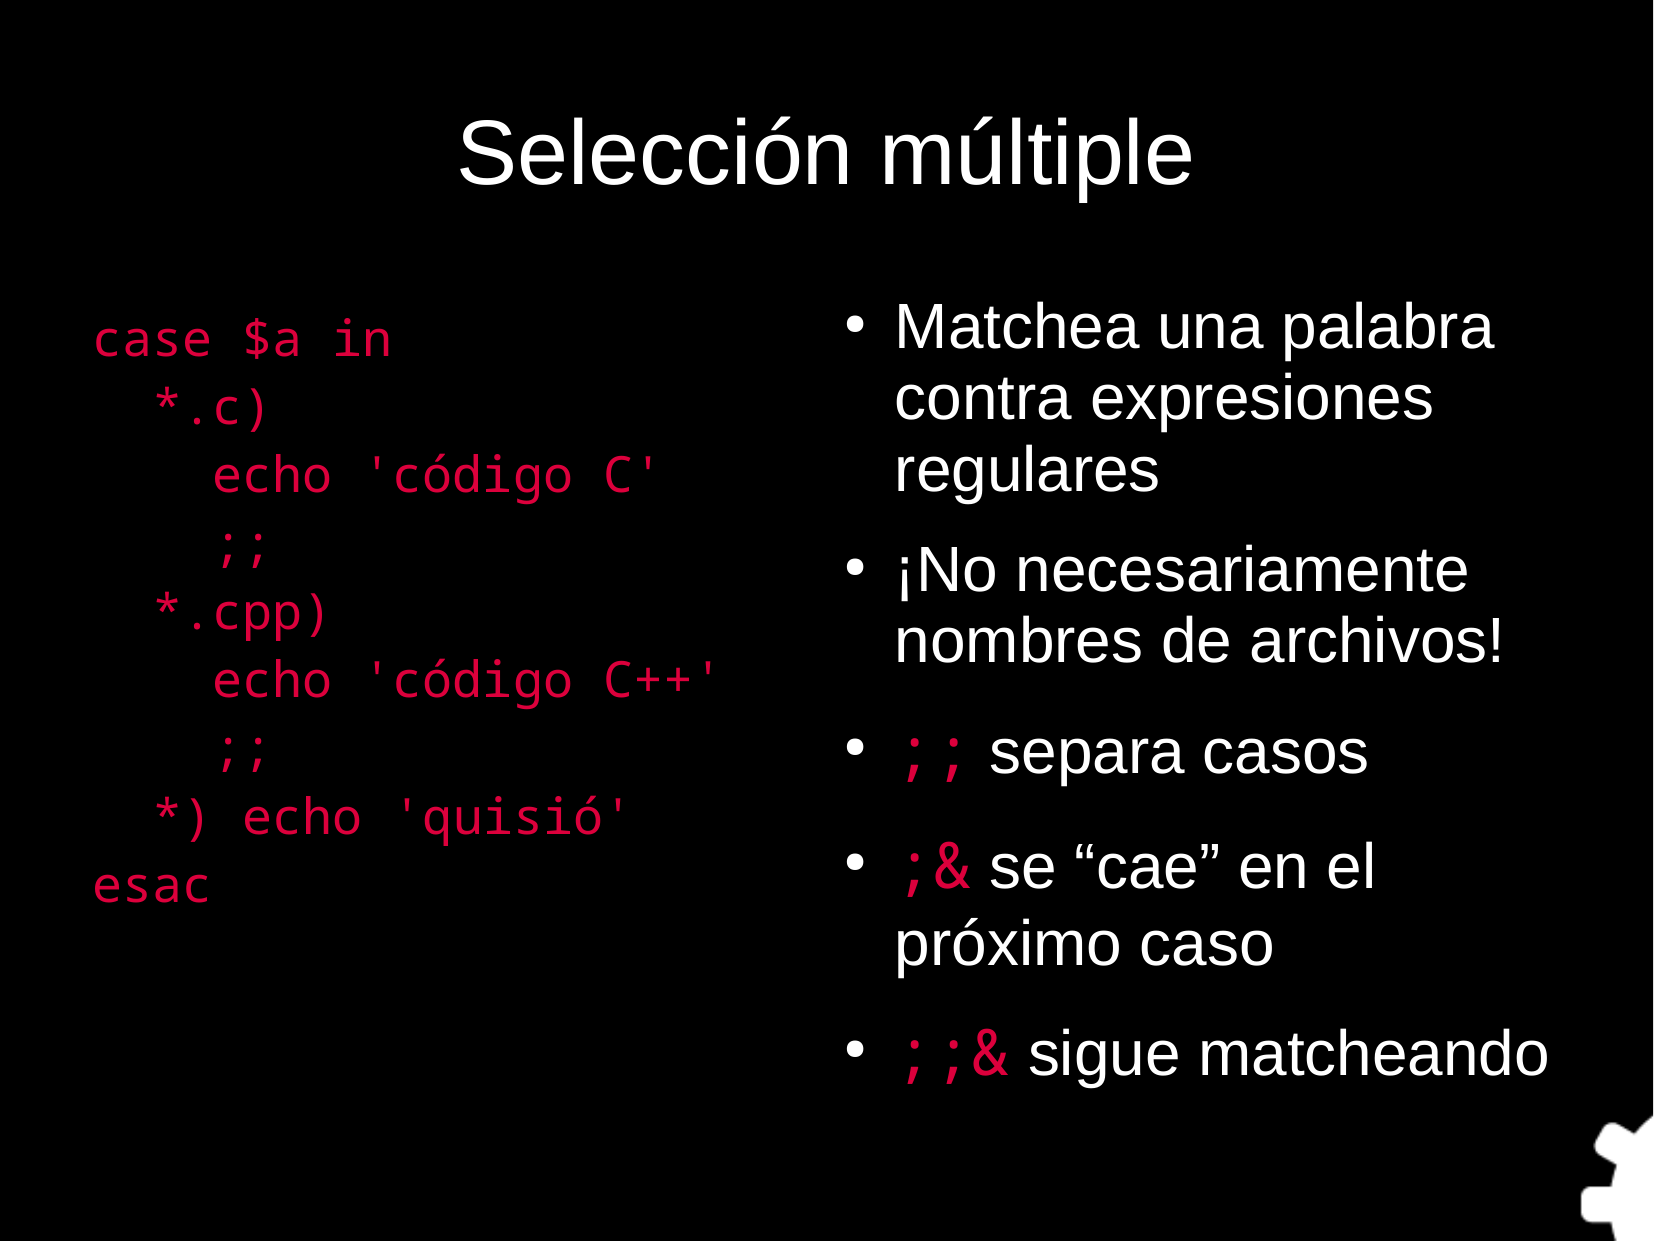

# Selección múltiple
Matchea una palabra contra expresiones regulares
¡No necesariamente nombres de archivos!
;; separa casos
;& se “cae” en el próximo caso
;;& sigue matcheando
case $a in
 *.c)
 echo 'código C'
 ;;
 *.cpp)
 echo 'código C++'
 ;;
 *) echo 'quisió'
esac